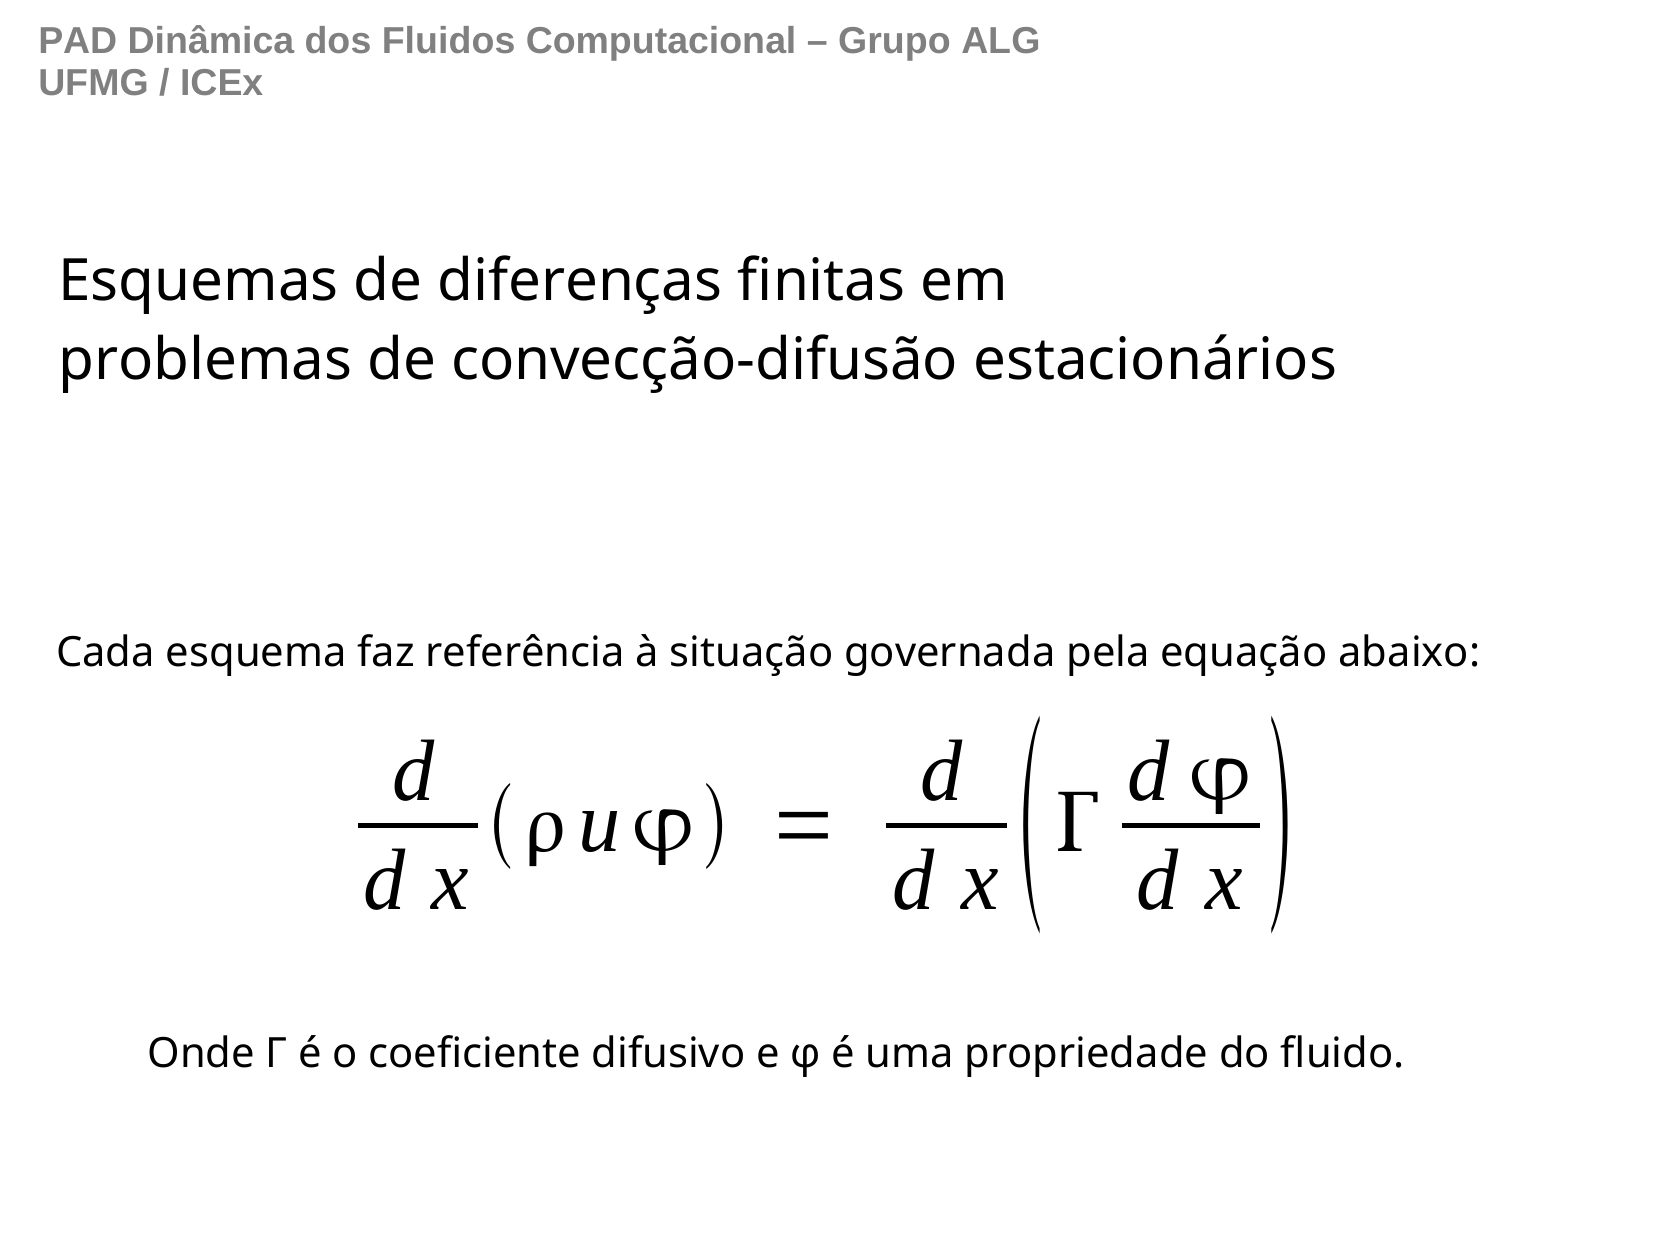

PAD Dinâmica dos Fluidos Computacional – Grupo ALG
UFMG / ICEx
Esquemas de diferenças finitas em
problemas de convecção-difusão estacionários
Cada esquema faz referência à situação governada pela equação abaixo:
Onde Γ é o coeficiente difusivo e φ é uma propriedade do fluido.